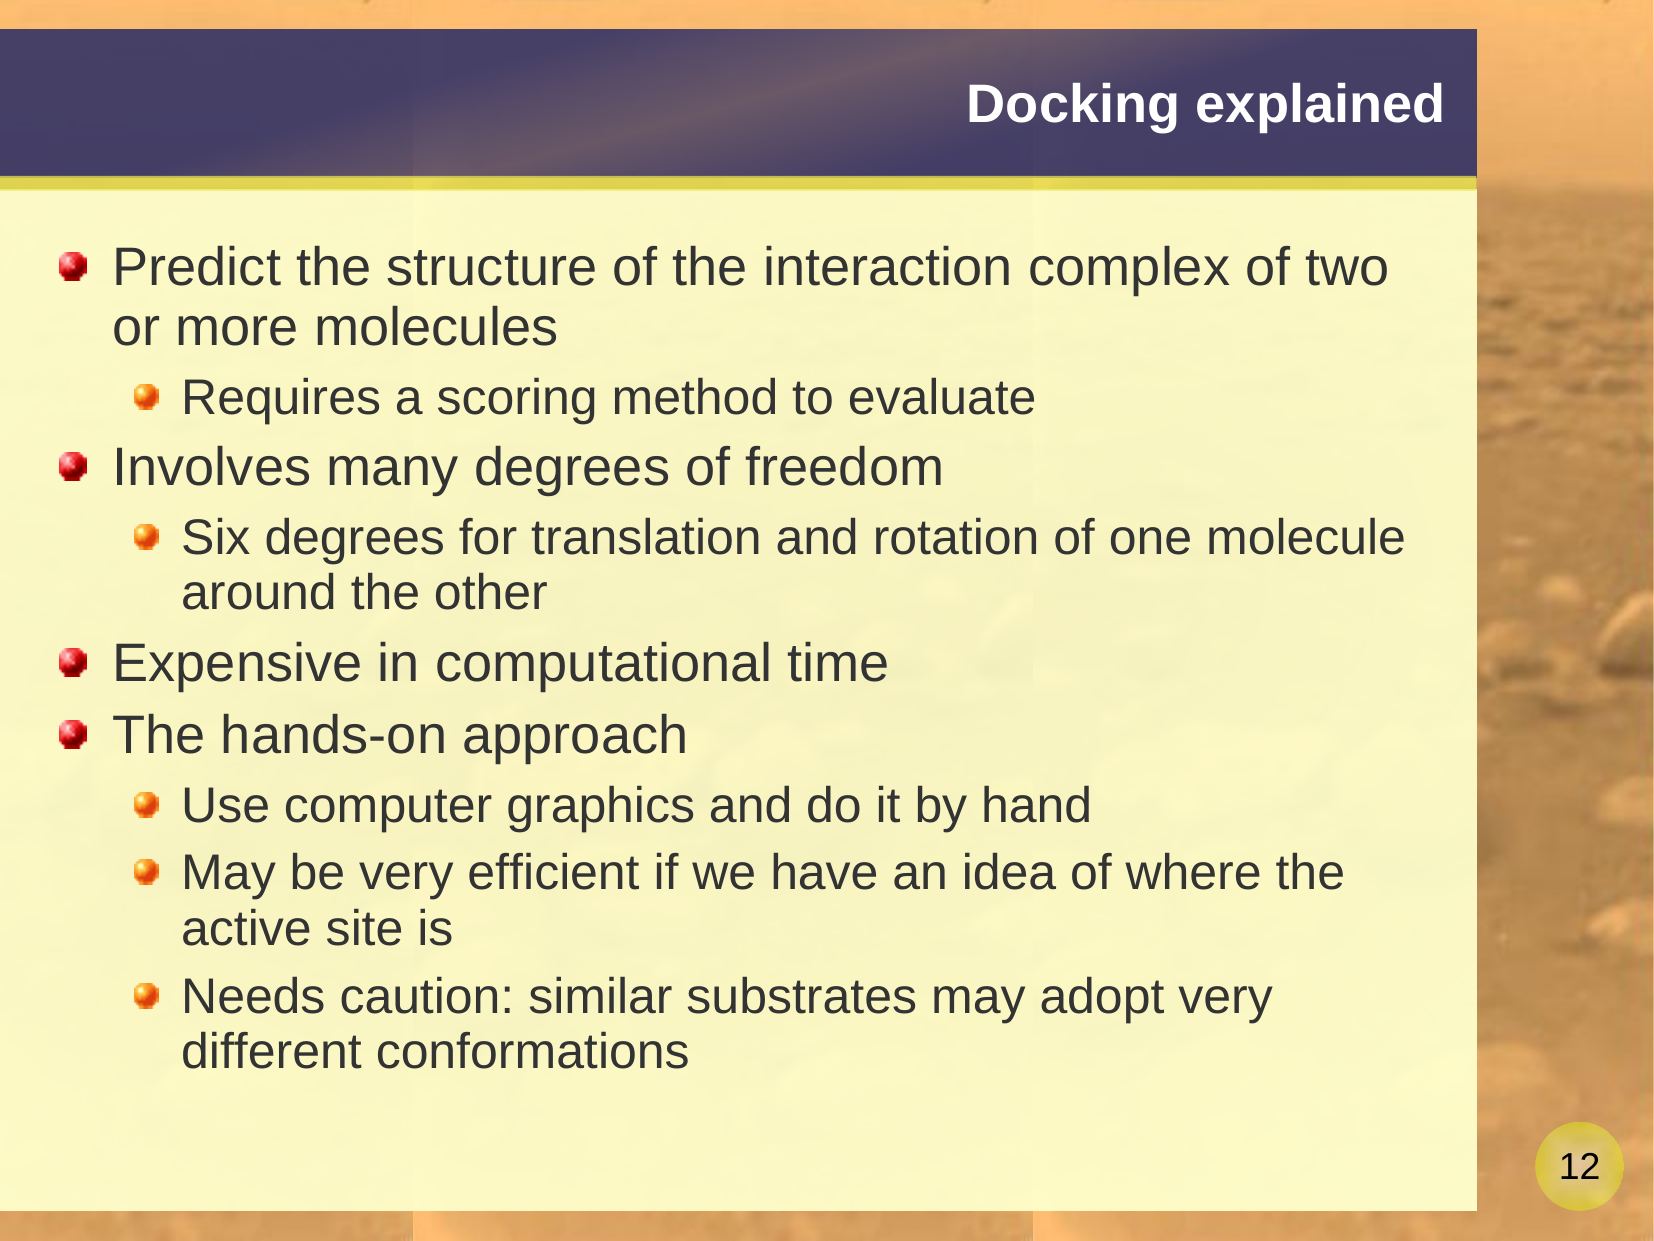

# Docking explained
Predict the structure of the interaction complex of two or more molecules
Requires a scoring method to evaluate
Involves many degrees of freedom
Six degrees for translation and rotation of one molecule around the other
Expensive in computational time
The hands-on approach
Use computer graphics and do it by hand
May be very efficient if we have an idea of where the active site is
Needs caution: similar substrates may adopt very different conformations